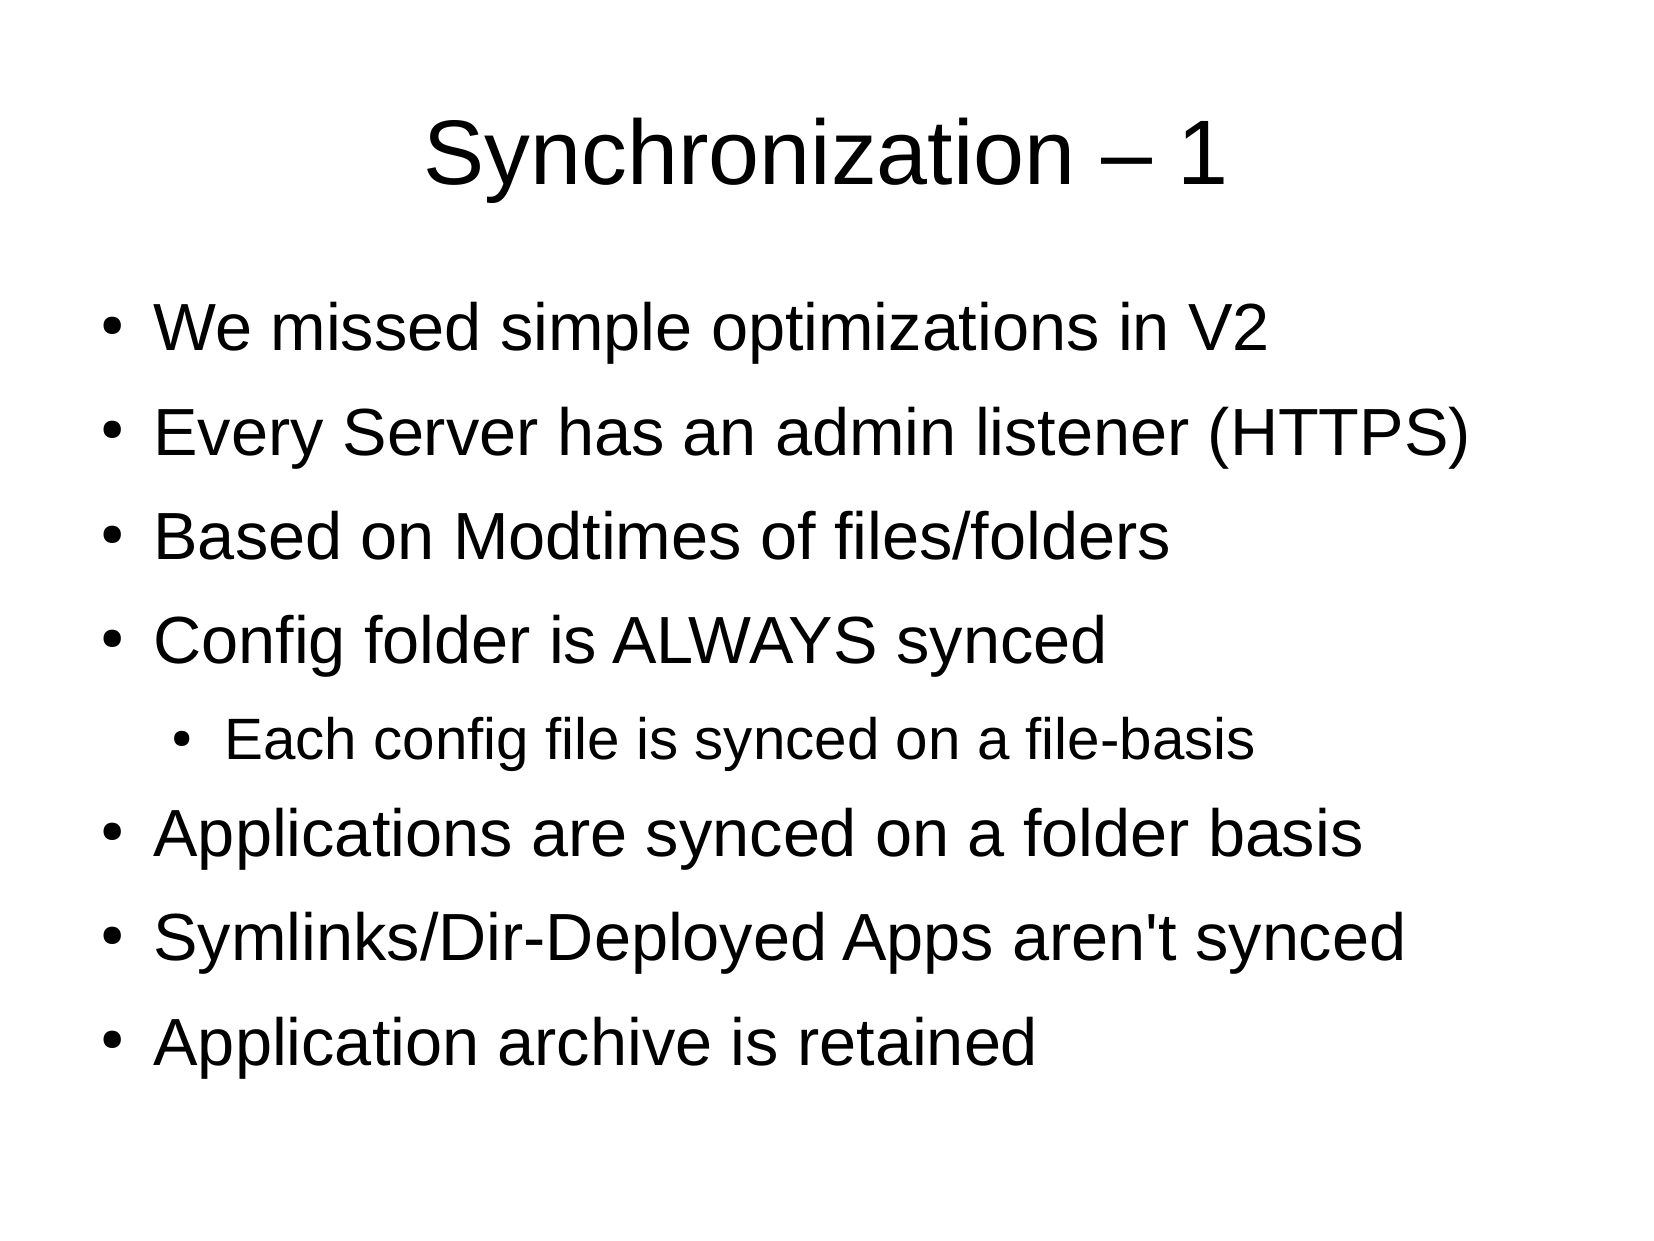

# Synchronization – 1
We missed simple optimizations in V2
Every Server has an admin listener (HTTPS)
Based on Modtimes of files/folders
Config folder is ALWAYS synced
Each config file is synced on a file-basis
Applications are synced on a folder basis
Symlinks/Dir-Deployed Apps aren't synced
Application archive is retained